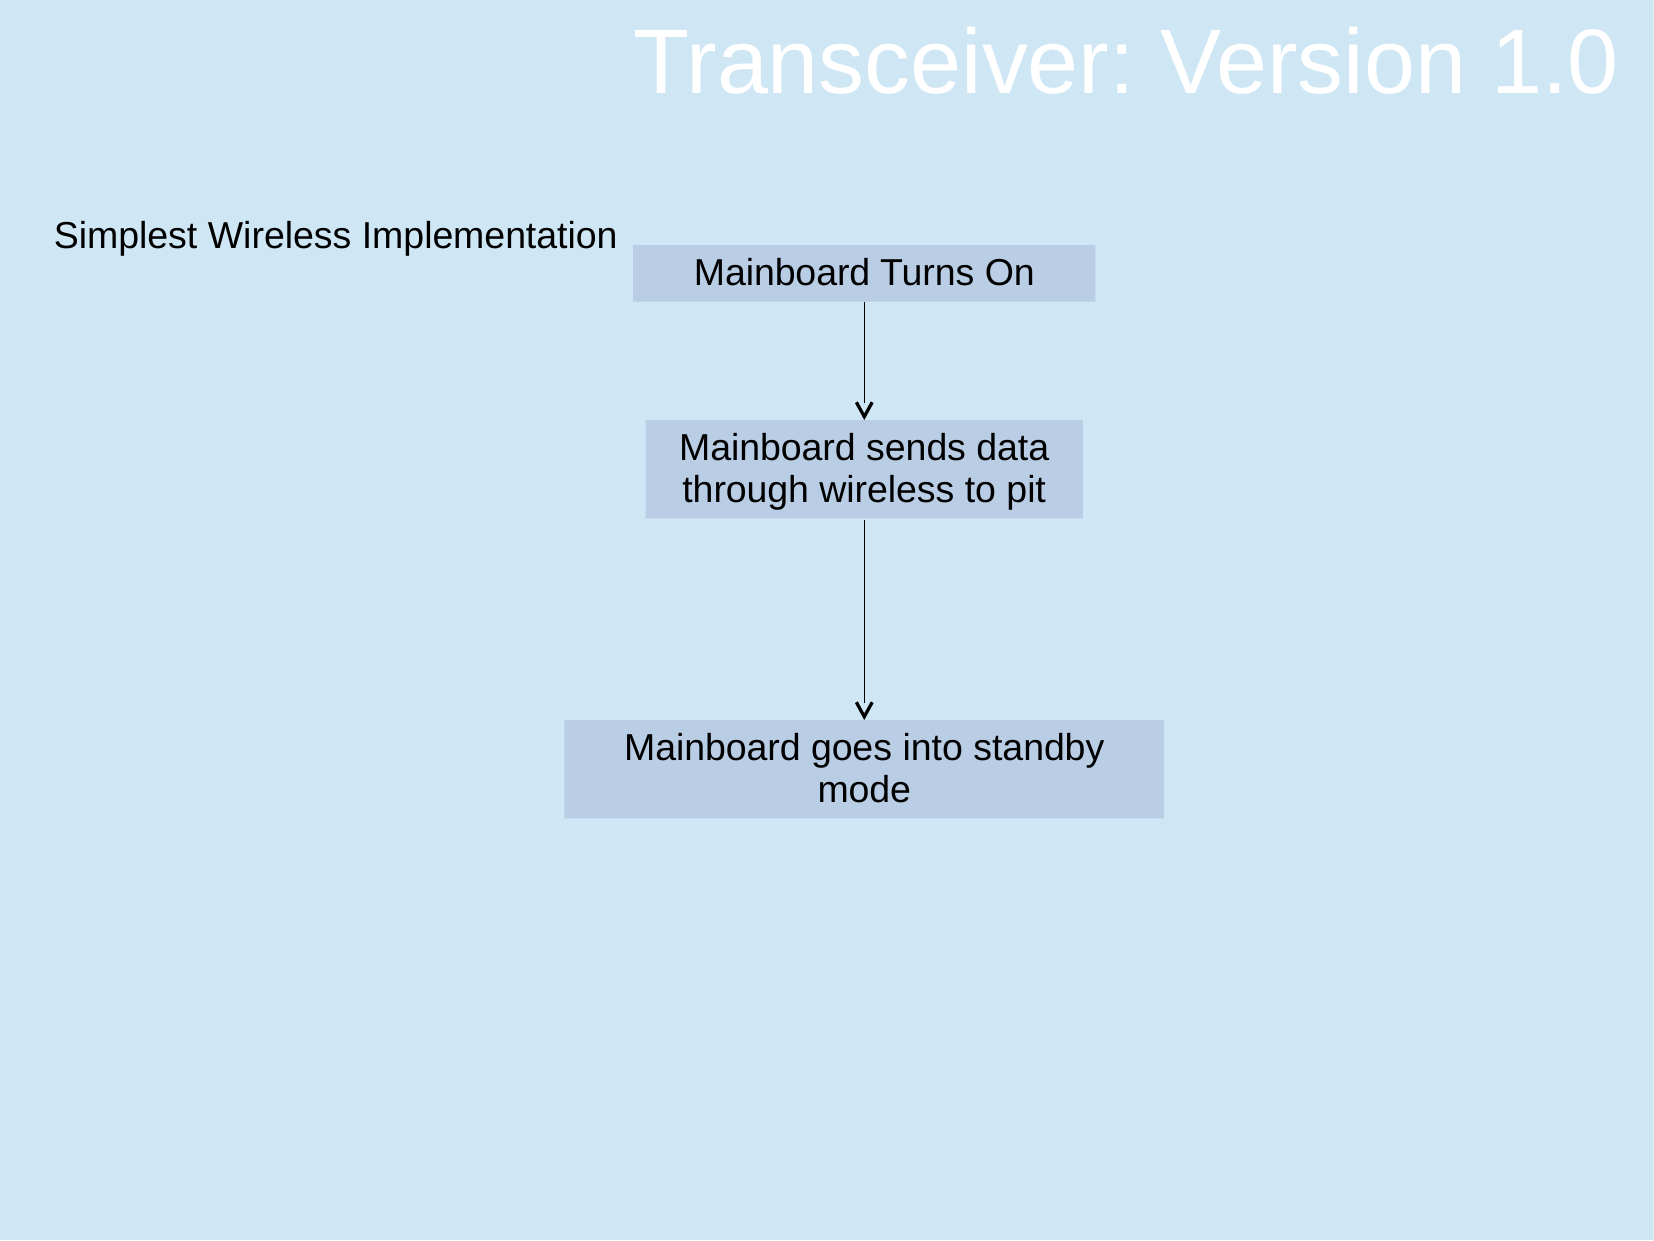

# Transceiver: Version 1.0
Simplest Wireless Implementation
Mainboard Turns On
Mainboard sends data through wireless to pit
Mainboard goes into standby mode